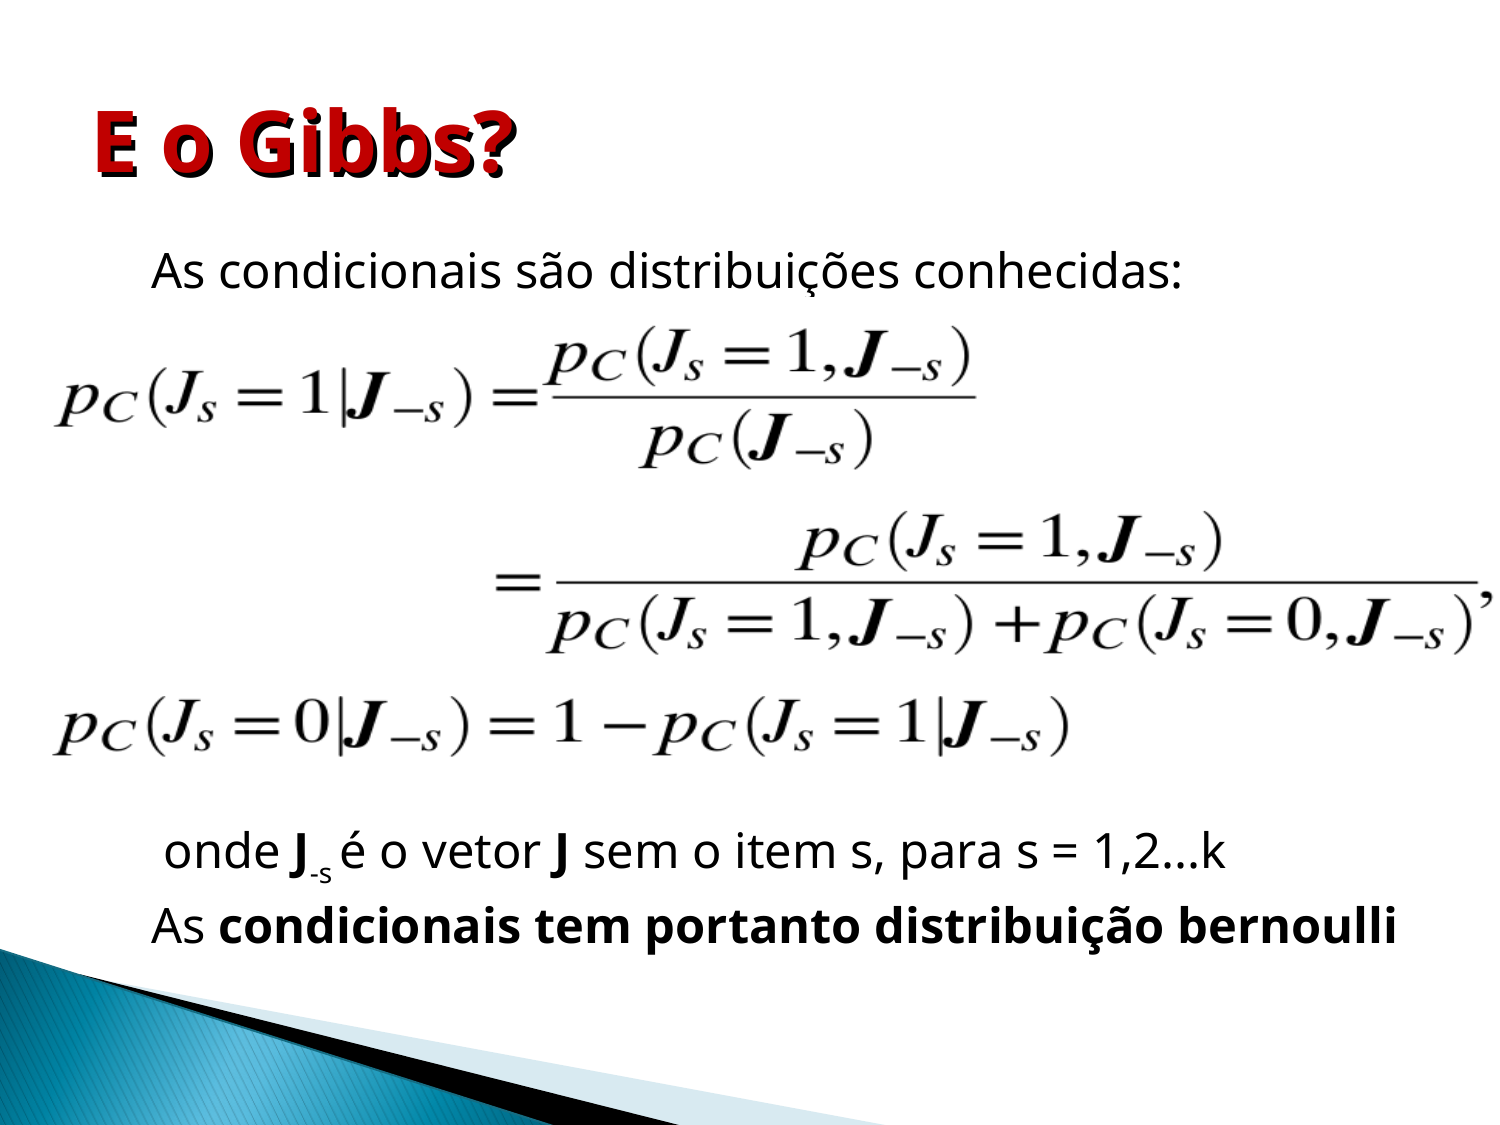

E o Gibbs?
# As condicionais são distribuições conhecidas:
 onde J-s é o vetor J sem o item s, para s = 1,2...k
As condicionais tem portanto distribuição bernoulli